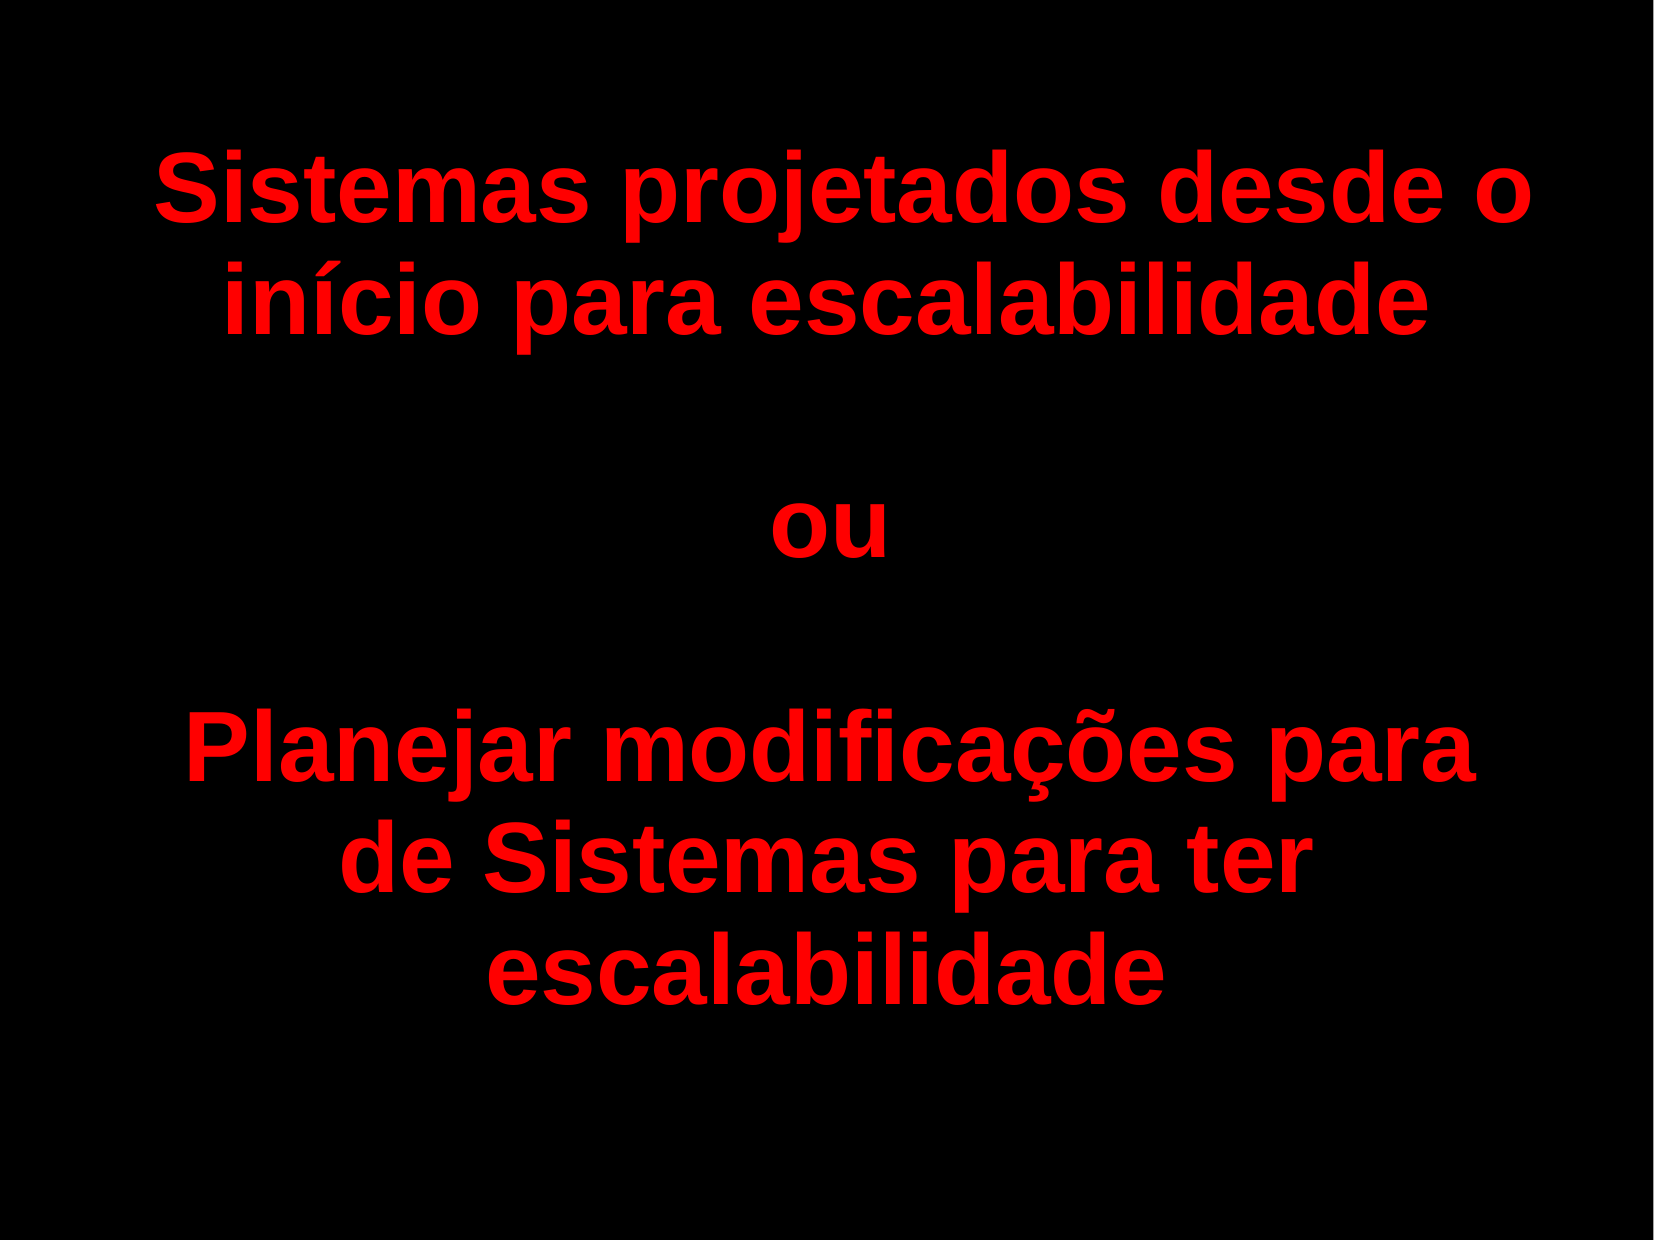

# Sistemas projetados desde o início para escalabilidade
ou
Planejar modificações para de Sistemas para ter escalabilidade